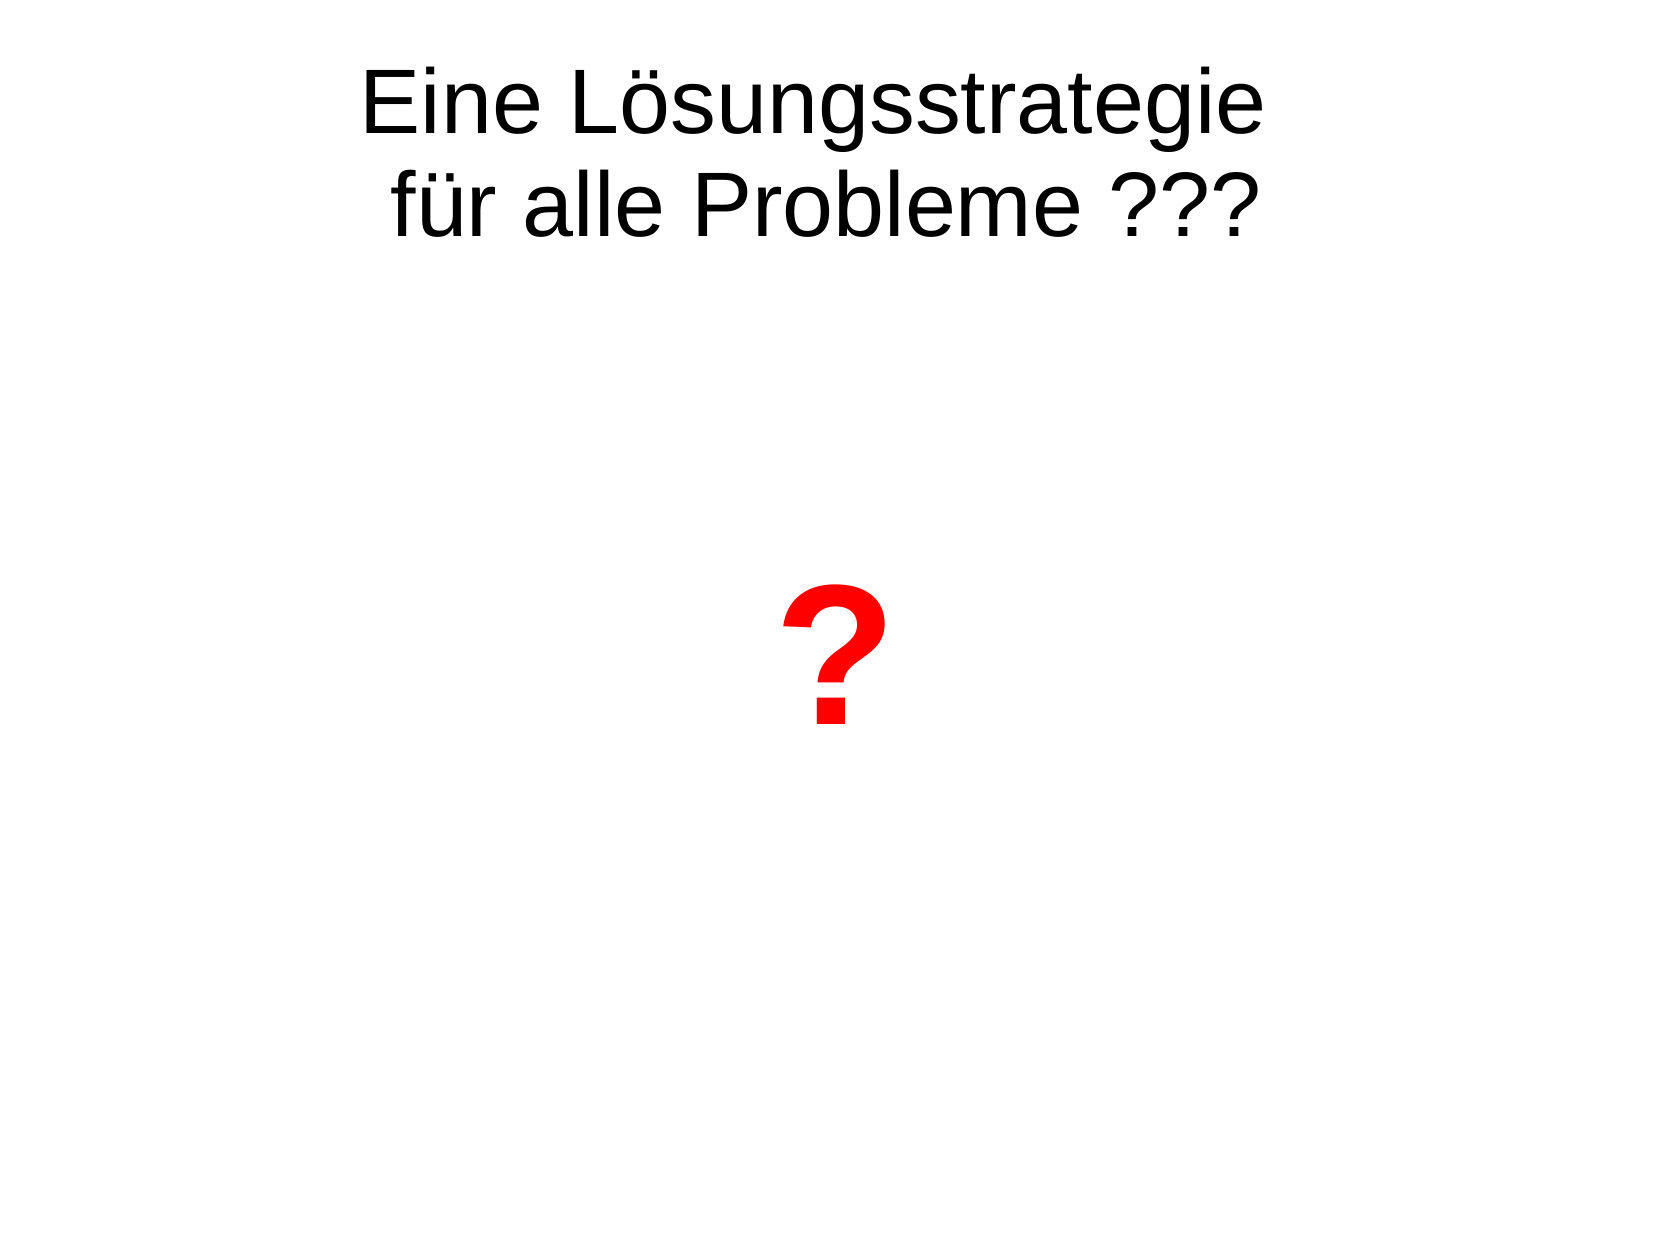

# Eine Lösungsstrategie für alle Probleme ???
?